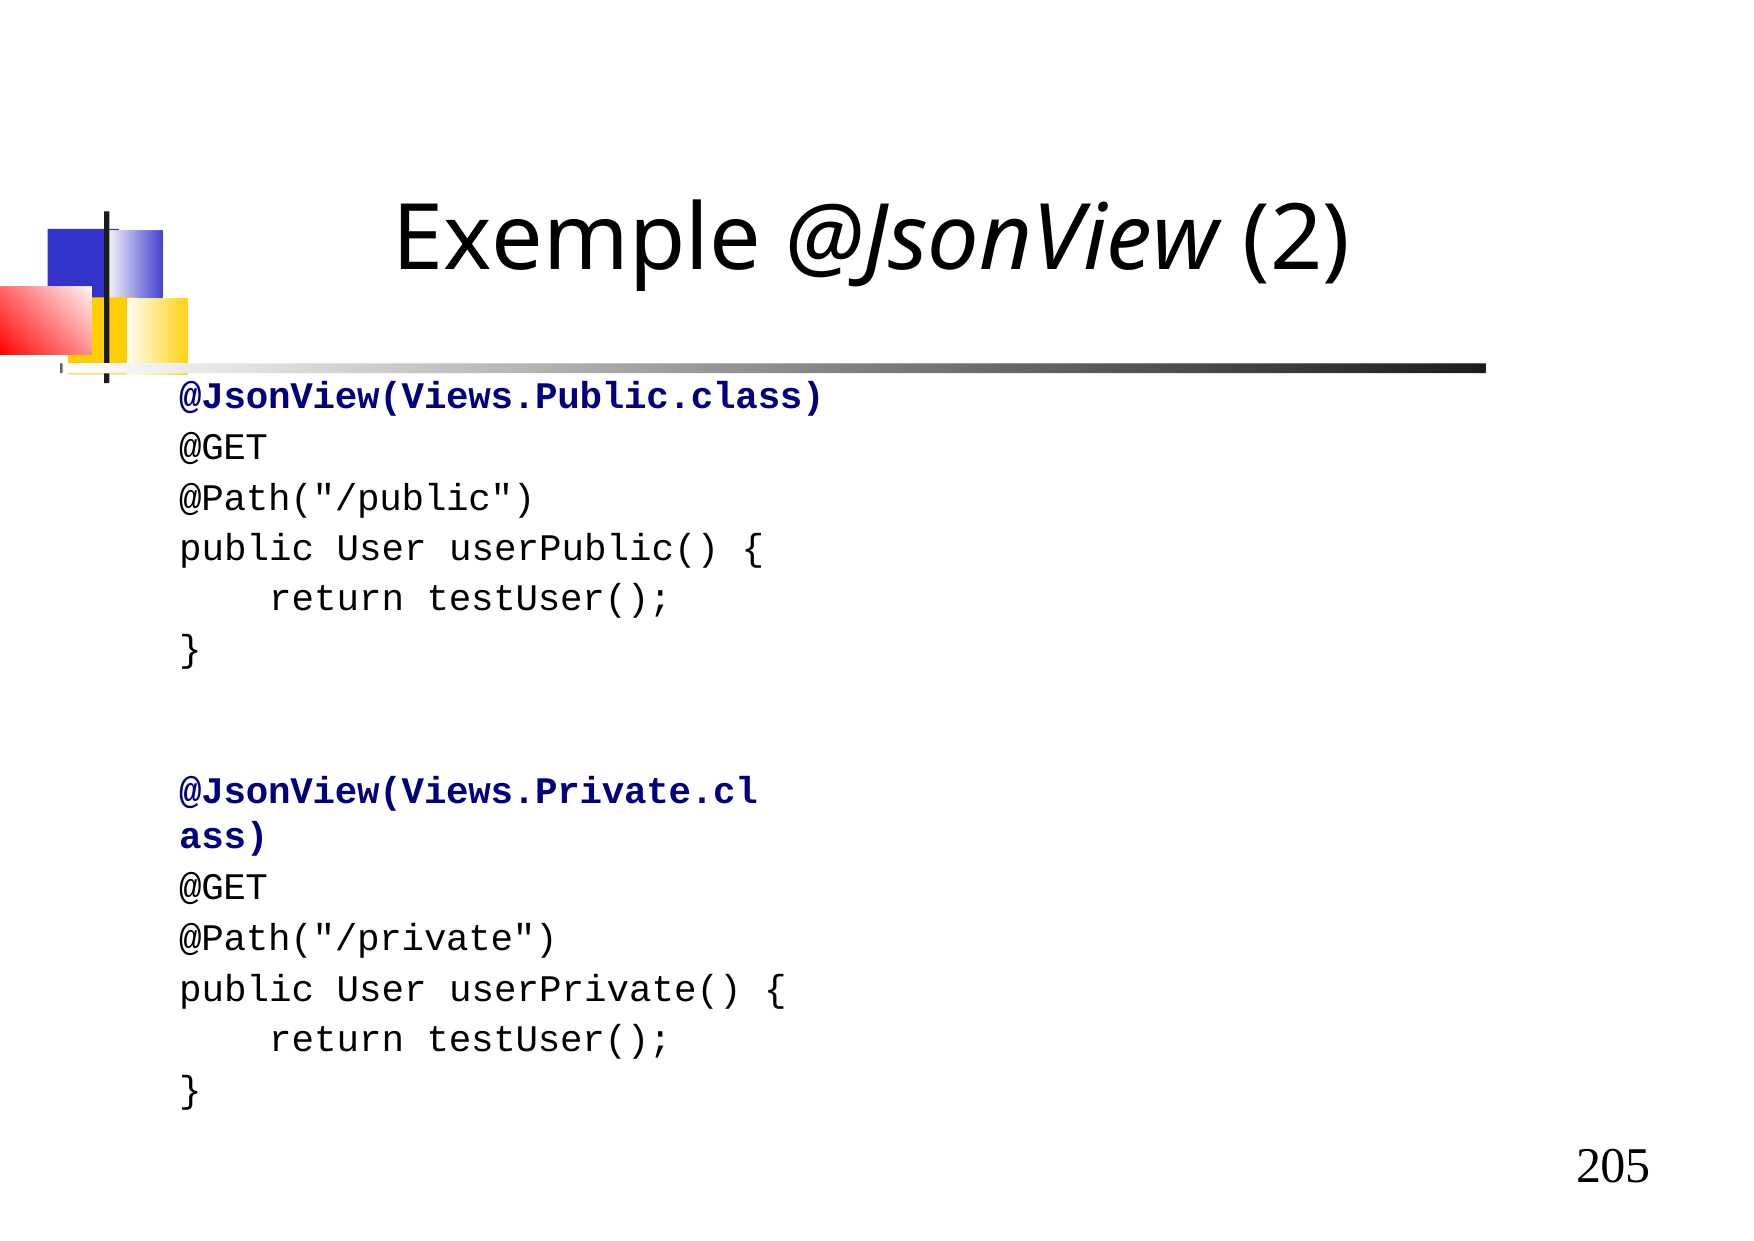

# Exemple @JsonView (2)
@JsonView(Views.Public.class)
@GET
@Path("/public")
public User userPublic() { return testUser();
}
@JsonView(Views.Private.class)
@GET
@Path("/private")
public User userPrivate() { return testUser();
}
205